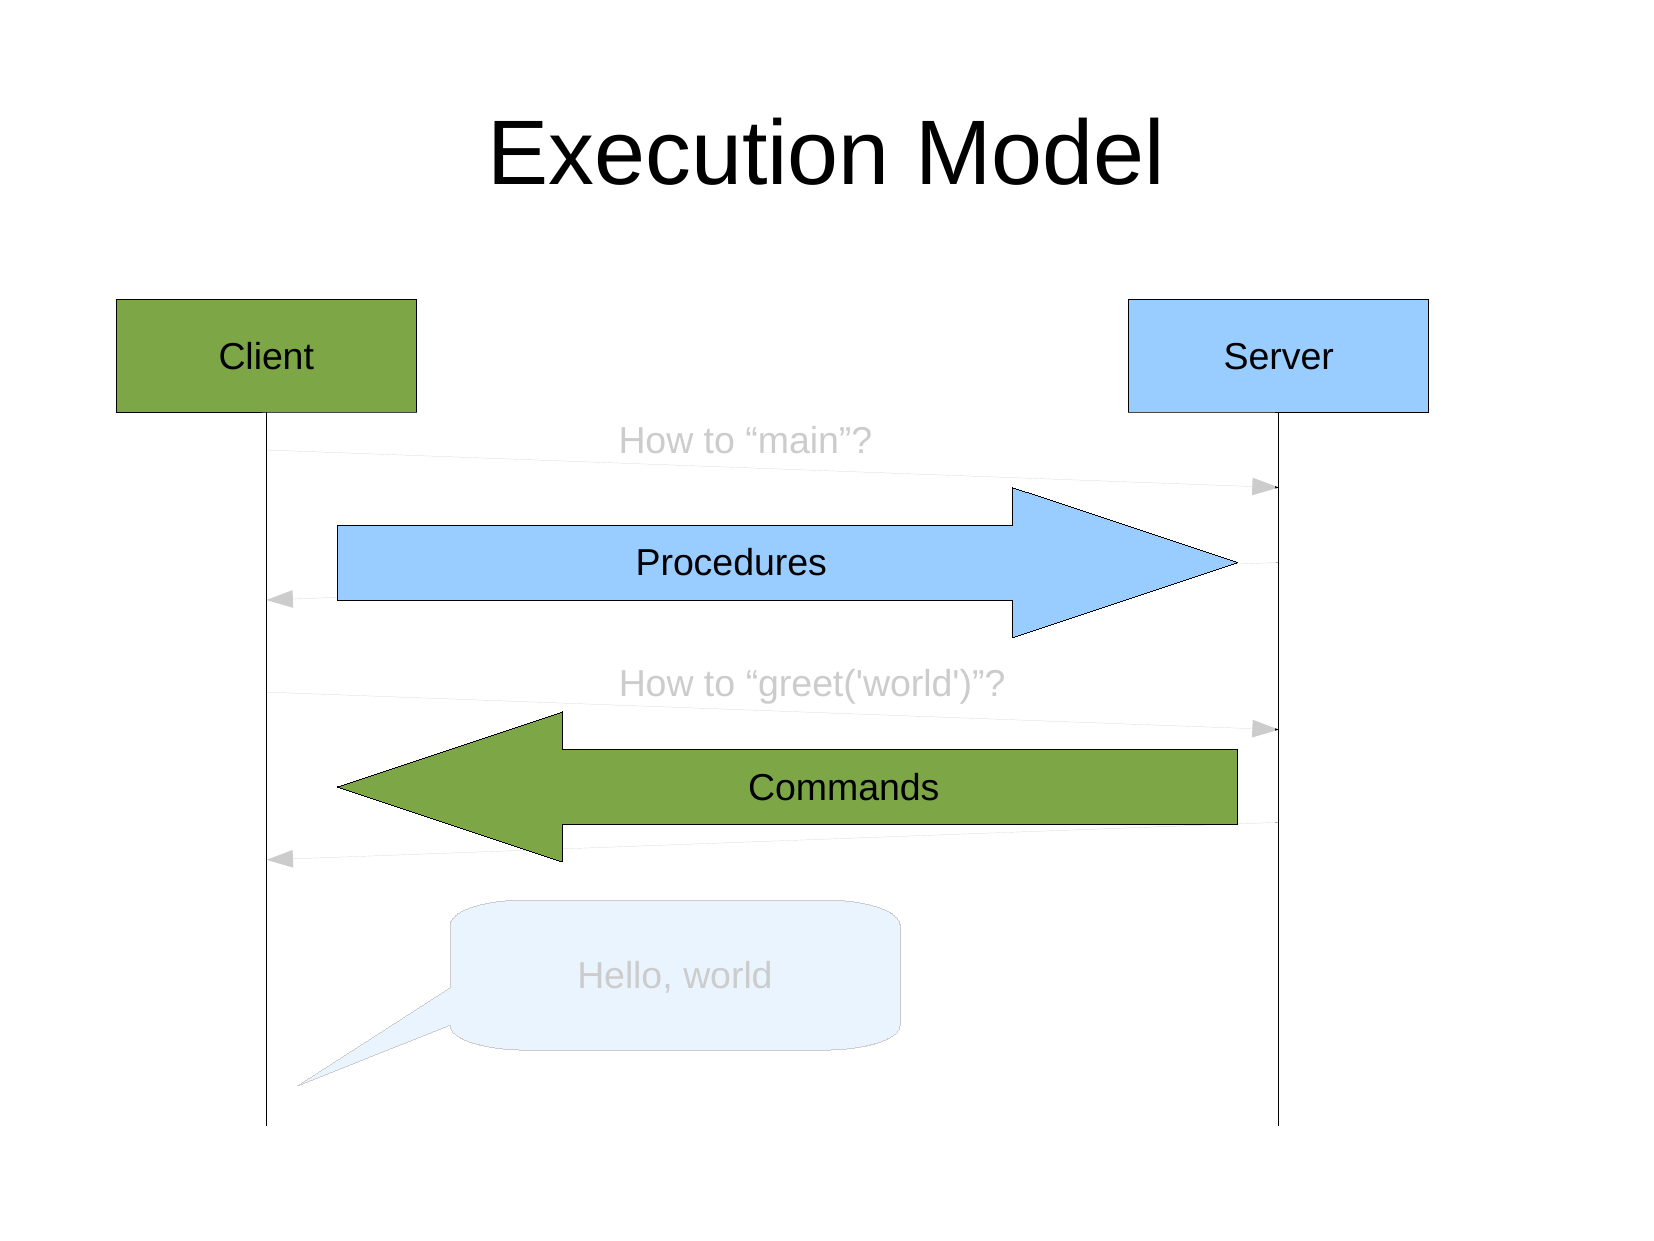

# Execution Model
Client
Server
How to “main”?
Procedures
doProc(greet('world'))
How to “greet('world')”?
Commands
doAll([print('Hello, '), print('world')])
Hello, world